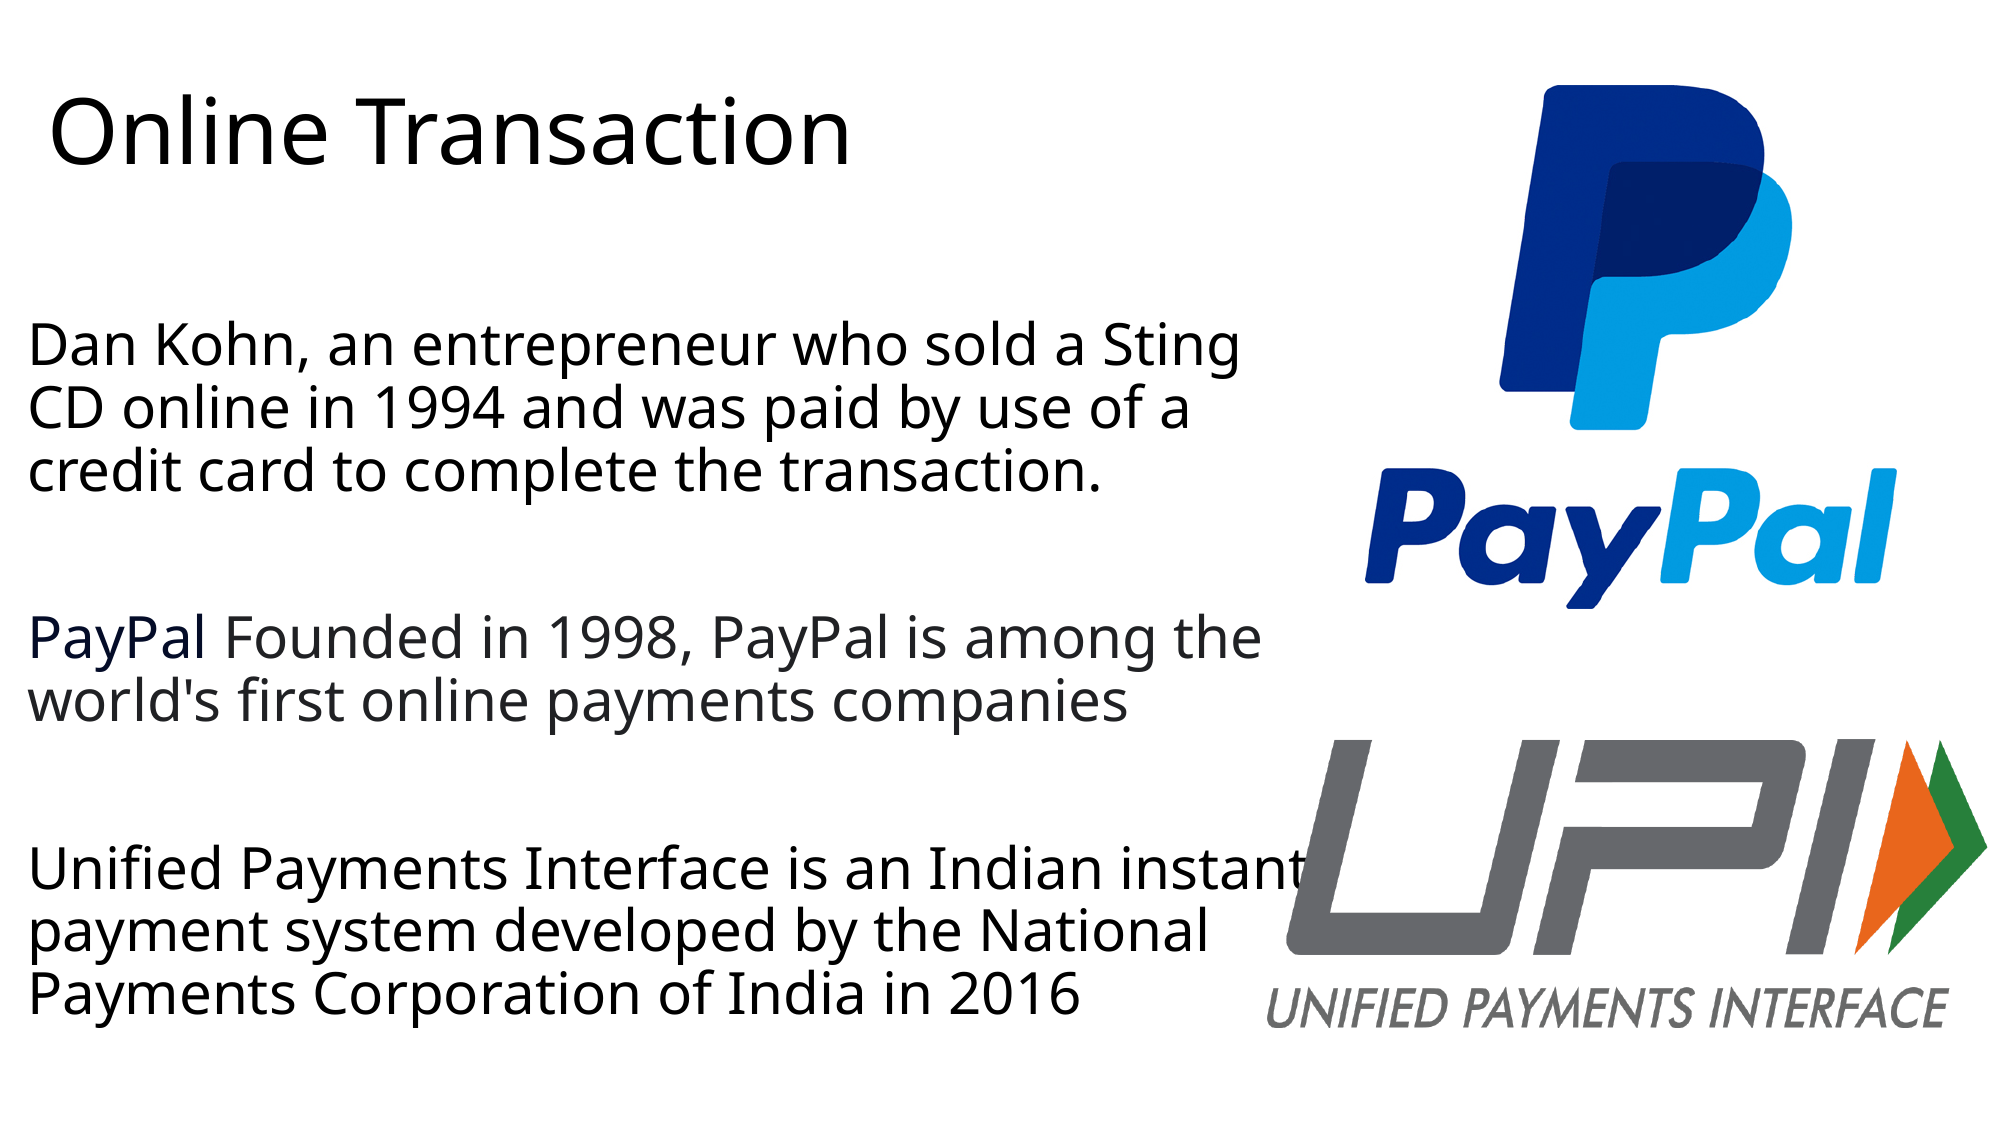

# Online Transaction
Dan Kohn, an entrepreneur who sold a Sting CD online in 1994 and was paid by use of a credit card to complete the transaction.
PayPal Founded in 1998, PayPal is among the world's first online payments companies
Unified Payments Interface is an Indian instant payment system developed by the National Payments Corporation of India in 2016